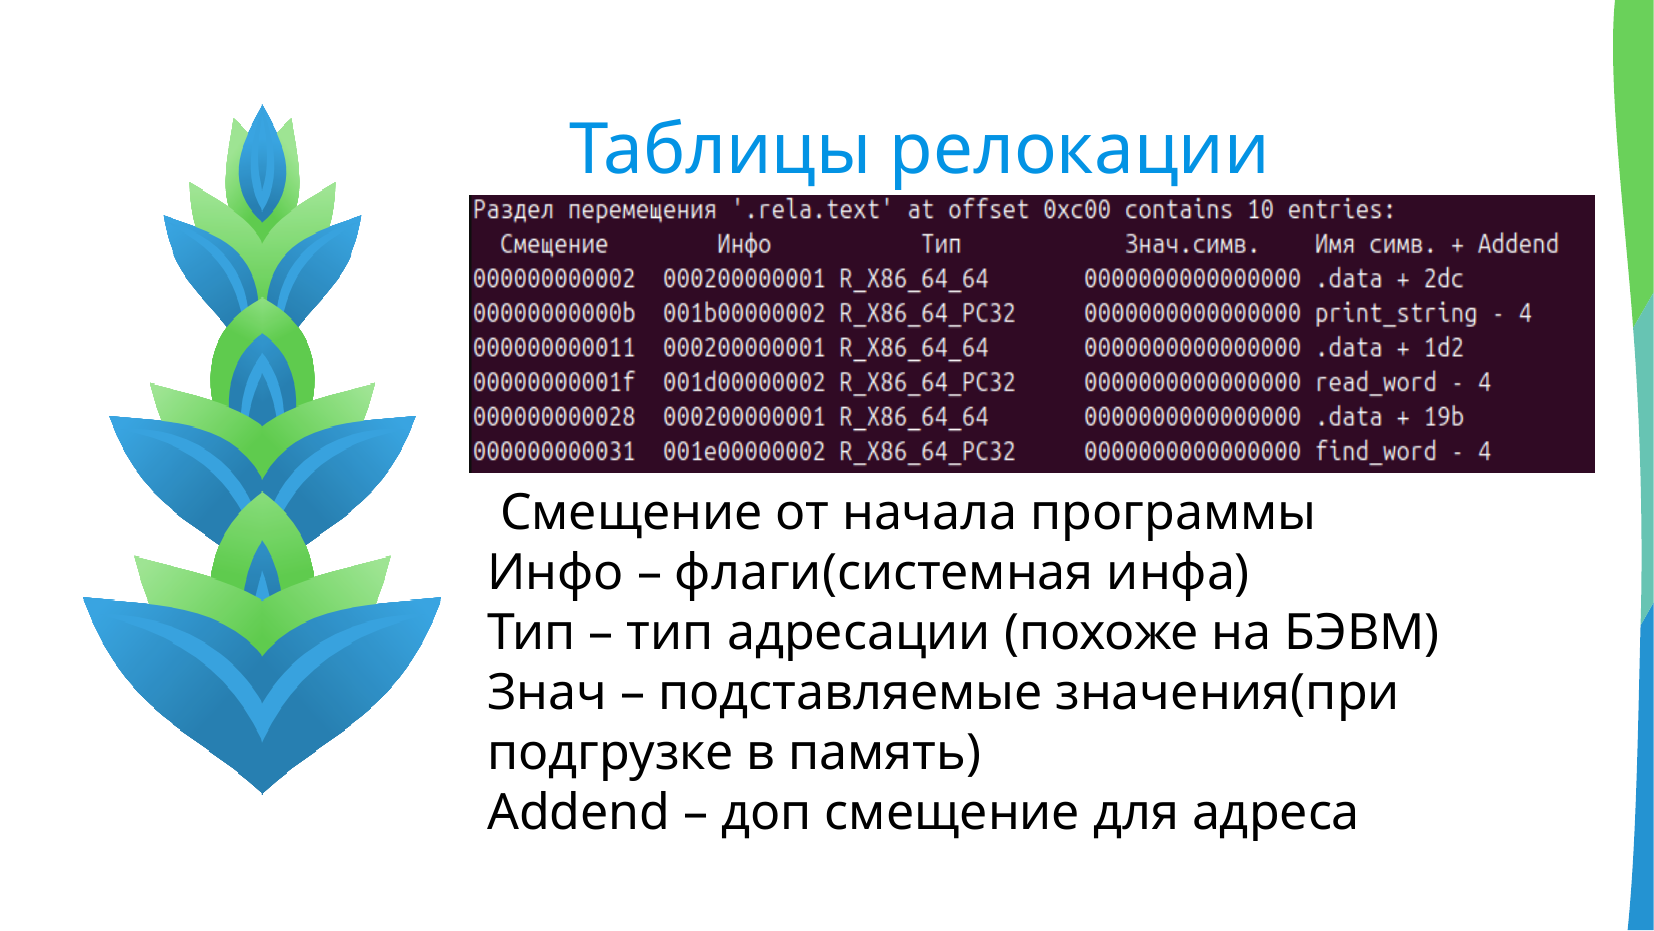

Таблицы релокации
 Смещение от начала программы
Инфо – флаги(системная инфа)
Тип – тип адресации (похоже на БЭВМ)
Знач – подставляемые значения(при подгрузке в память)
Addend – доп смещение для адреса